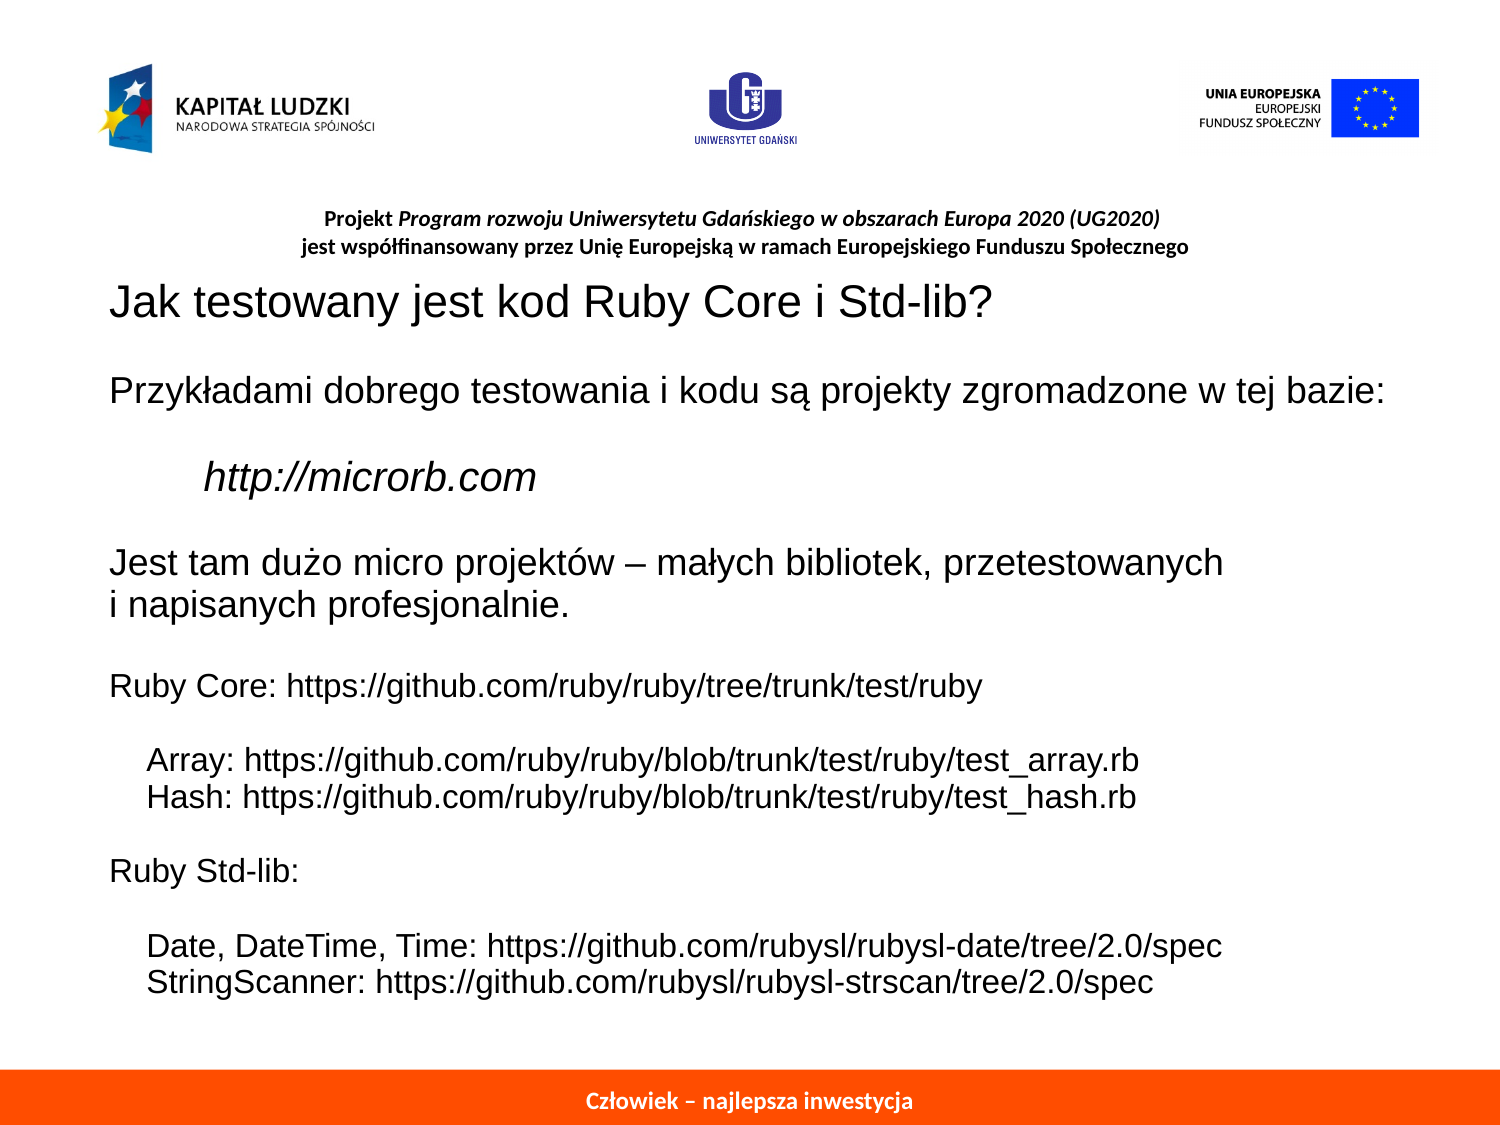

Projekt Program rozwoju Uniwersytetu Gdańskiego w obszarach Europa 2020 (UG2020)
jest współfinansowany przez Unię Europejską w ramach Europejskiego Funduszu Społecznego
Jak testowany jest kod Ruby Core i Std-lib?
Przykładami dobrego testowania i kodu są projekty zgromadzone w tej bazie:
 http://microrb.com
Jest tam dużo micro projektów – małych bibliotek, przetestowanych
i napisanych profesjonalnie.
Ruby Core: https://github.com/ruby/ruby/tree/trunk/test/ruby
 Array: https://github.com/ruby/ruby/blob/trunk/test/ruby/test_array.rb
 Hash: https://github.com/ruby/ruby/blob/trunk/test/ruby/test_hash.rb
Ruby Std-lib:
 Date, DateTime, Time: https://github.com/rubysl/rubysl-date/tree/2.0/spec
 StringScanner: https://github.com/rubysl/rubysl-strscan/tree/2.0/spec
Człowiek – najlepsza inwestycja